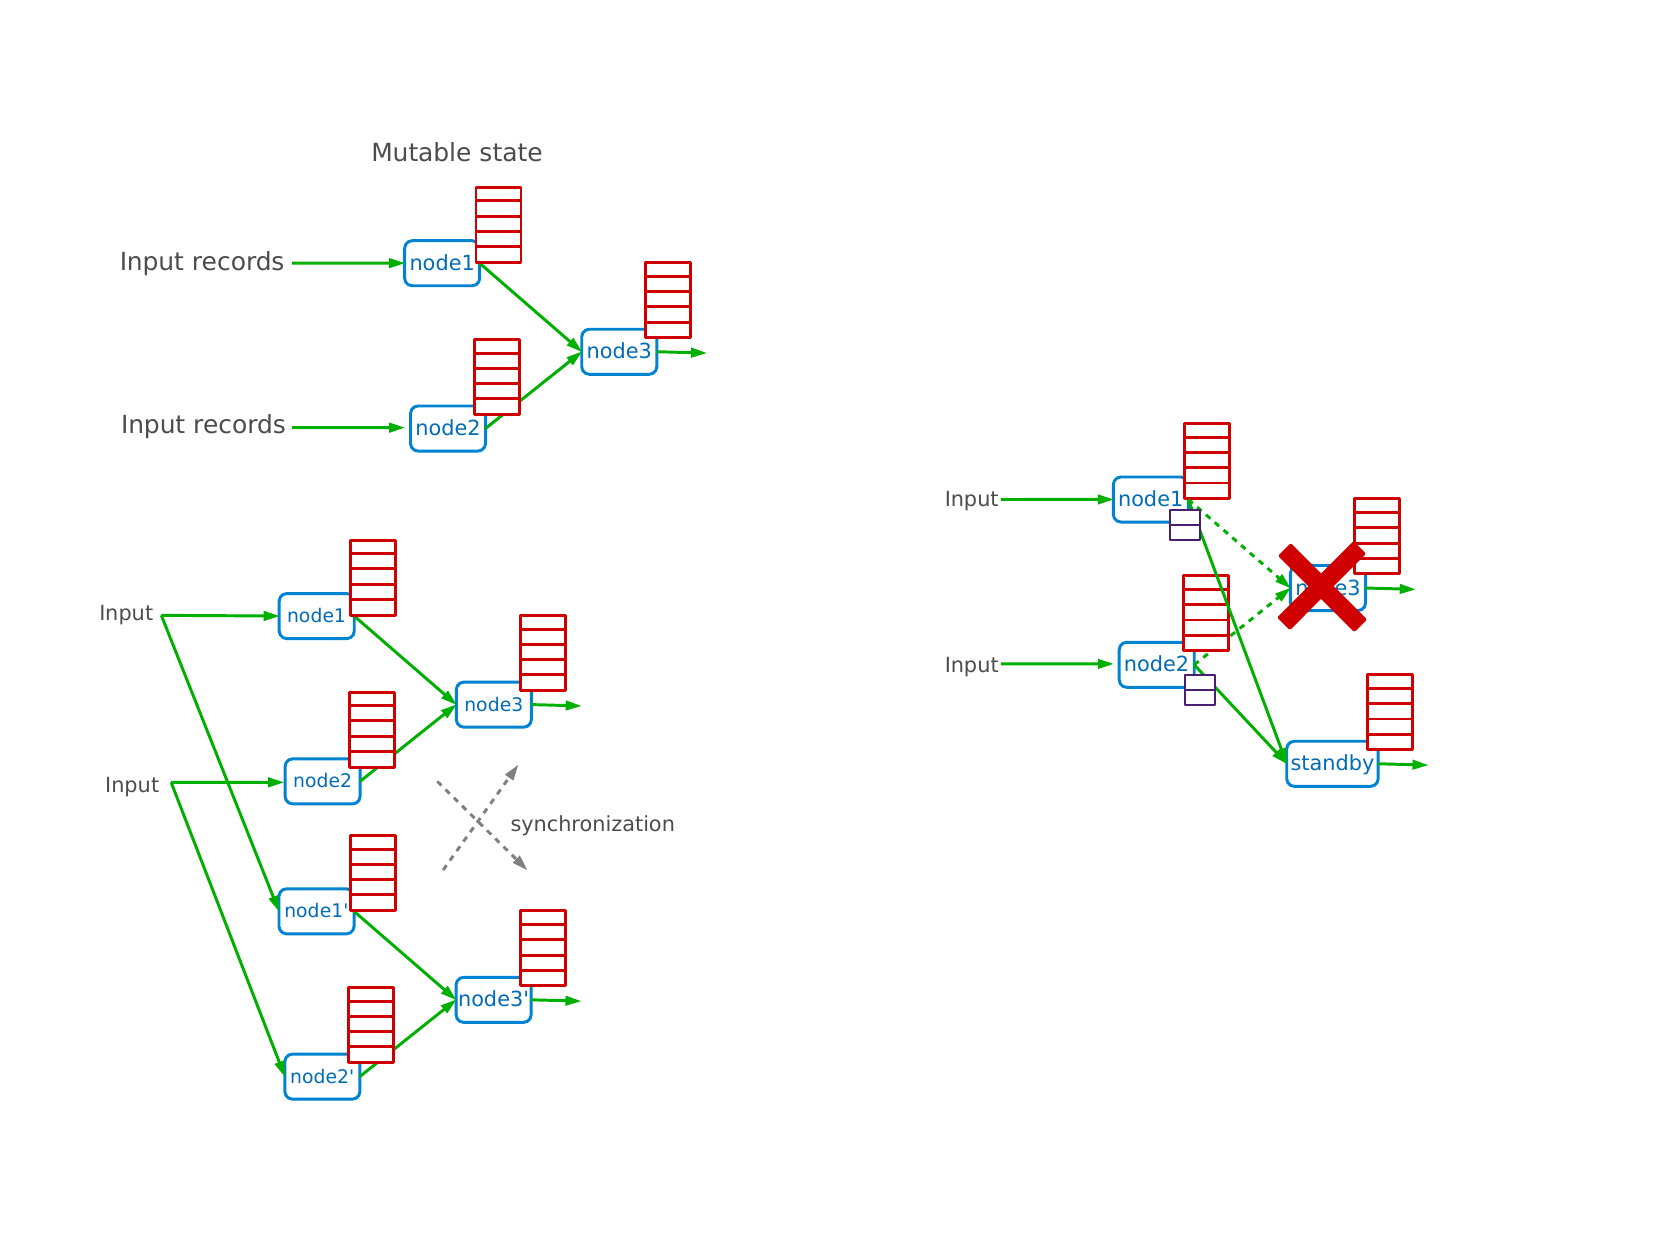

Mutable state
Input records
node1
node3
Input records
node2
node1
Input
node3
node1
Input
node2
Input
node3
standby
node2
Input
synchronization
node1'
node3'
node2'